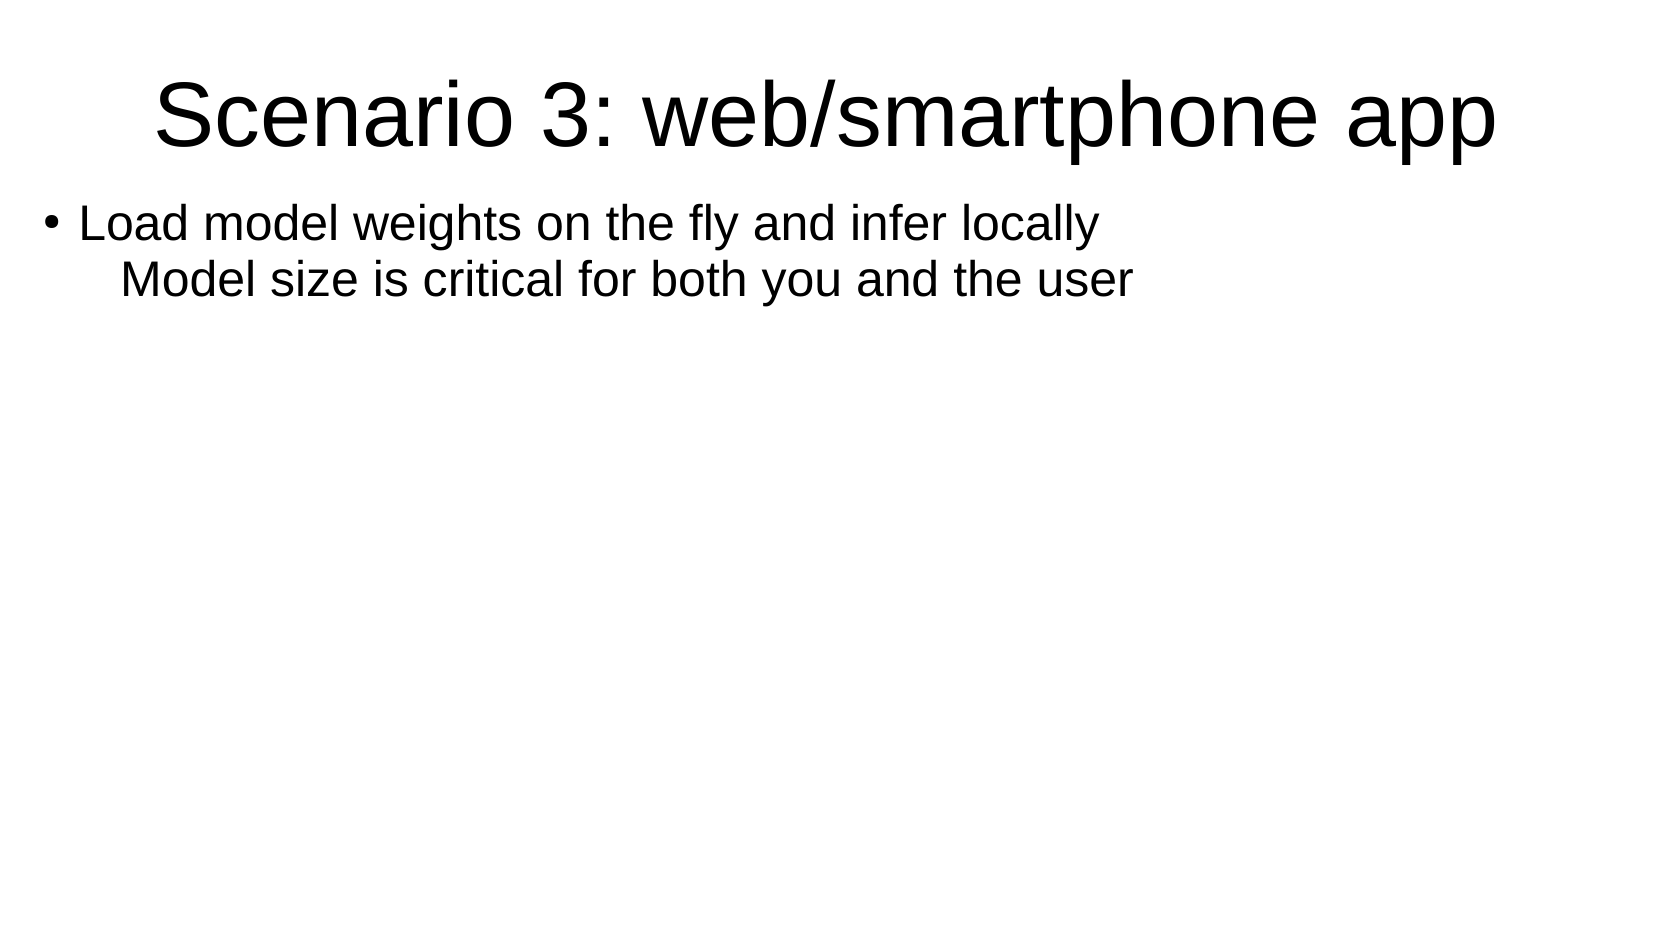

# Scenario 3: web/smartphone app
Load model weights on the fly and infer locally
 Model size is critical for both you and the user